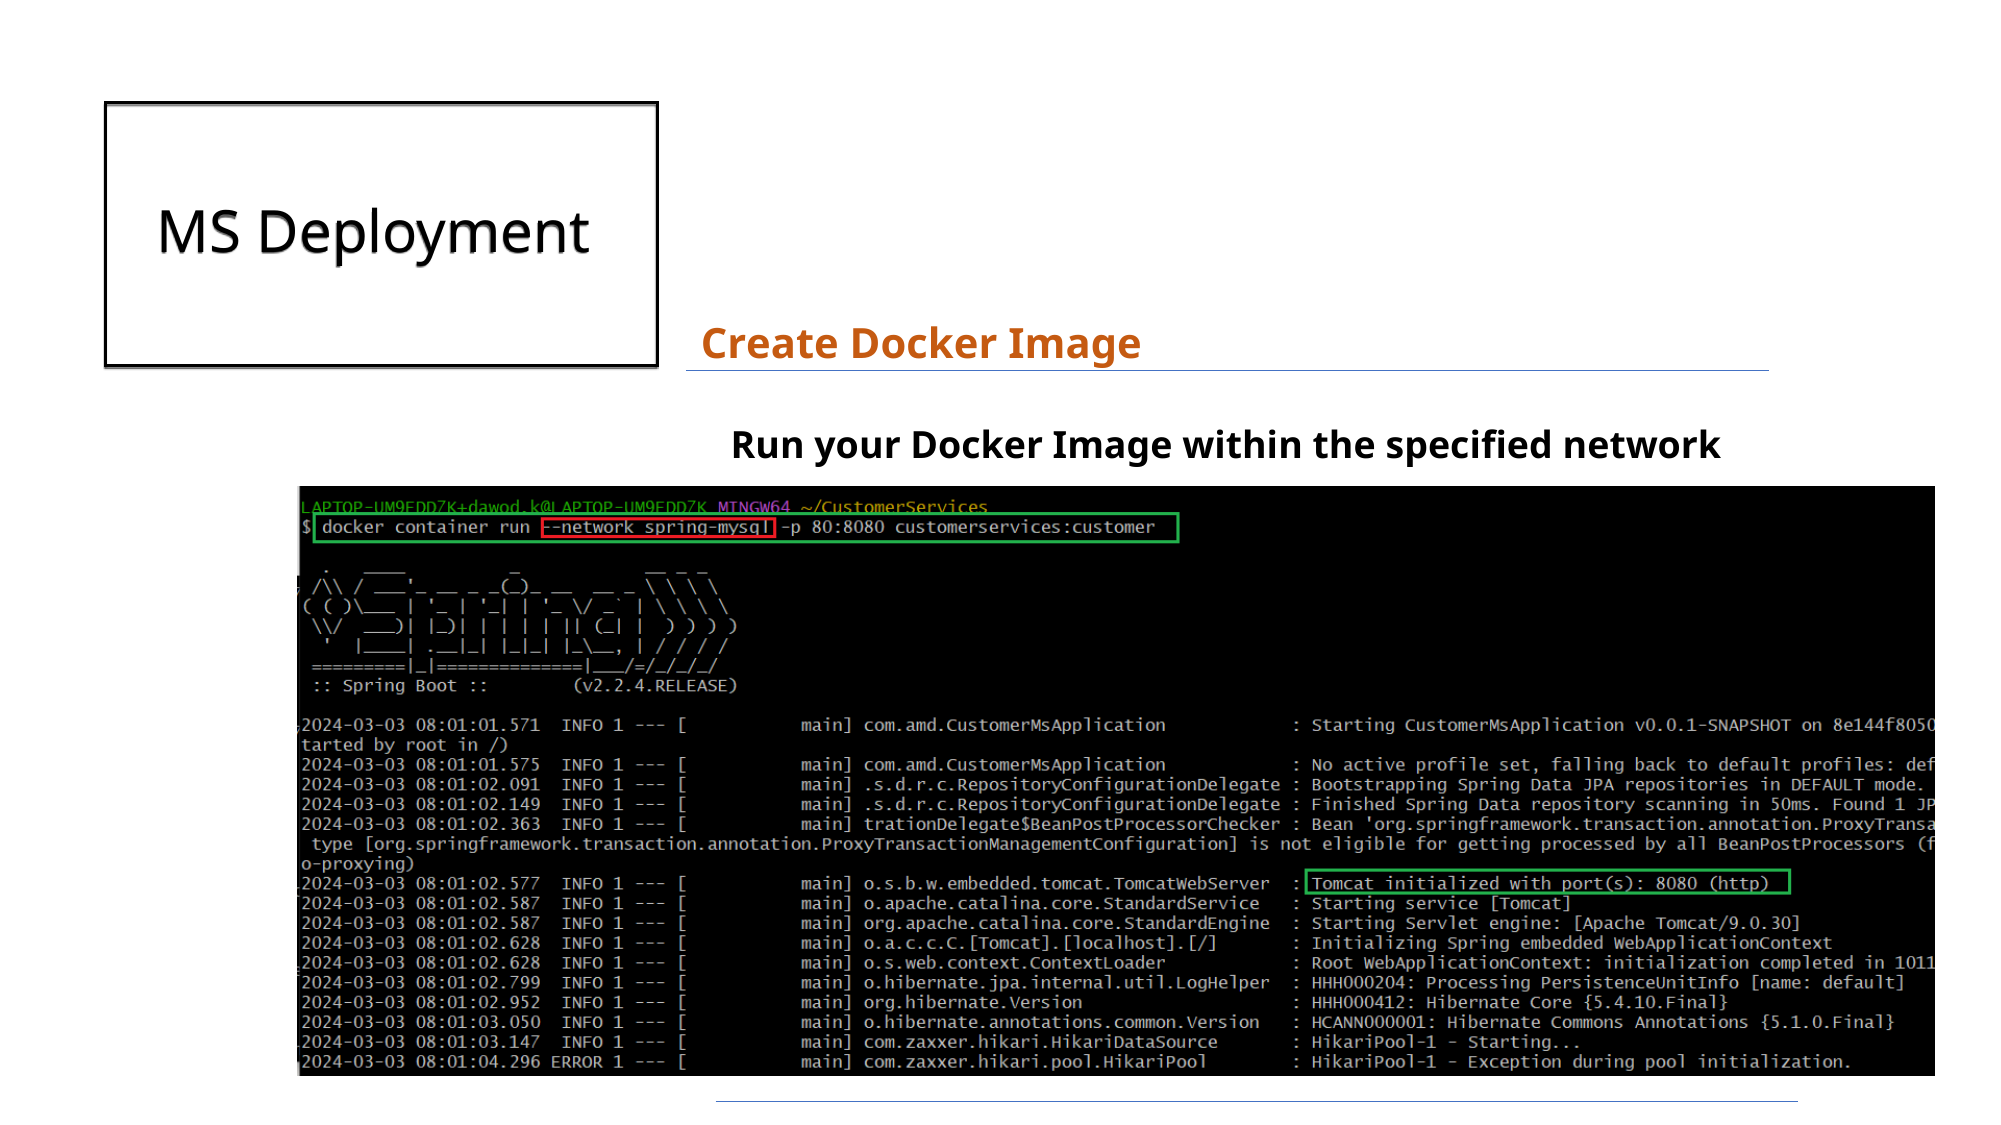

# MS Deployment
Create Docker Image
Run your Docker Image within the specified network